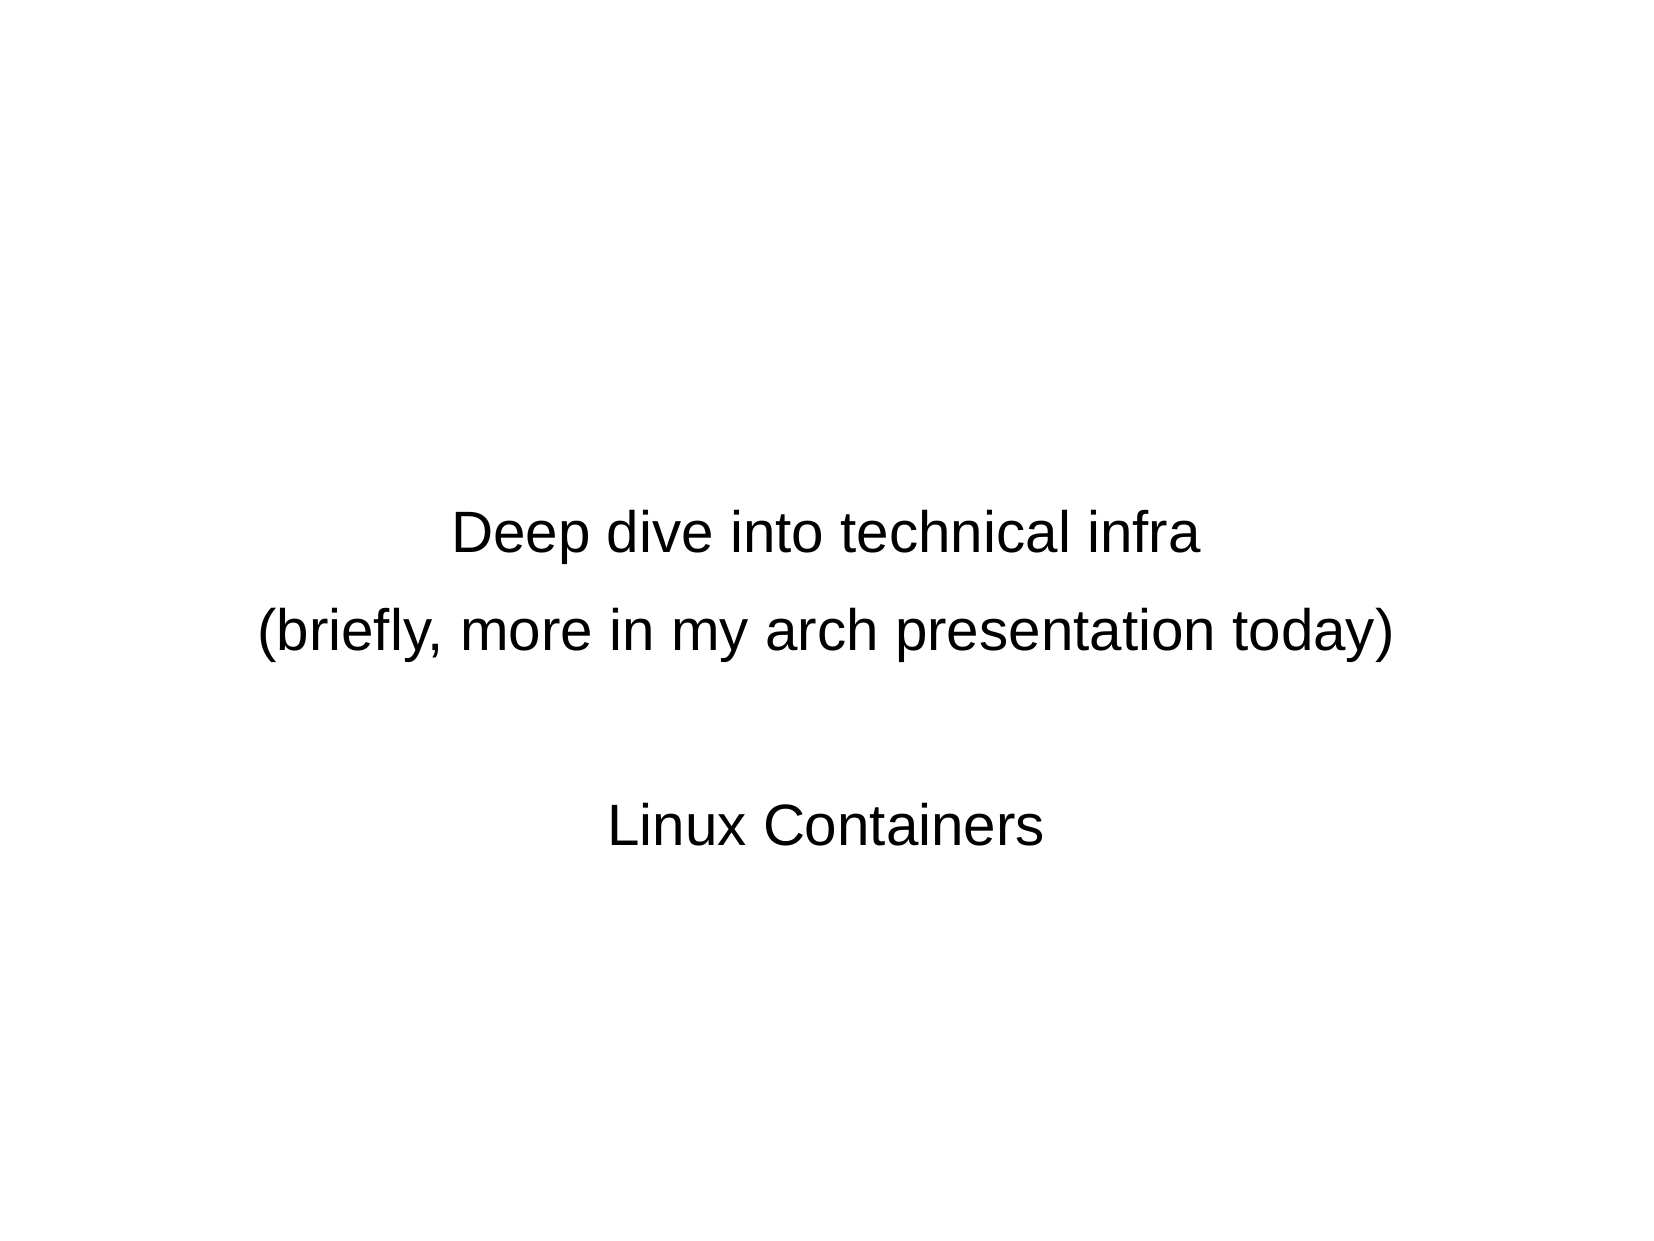

Deep dive into technical infra
(briefly, more in my arch presentation today)
Linux Containers